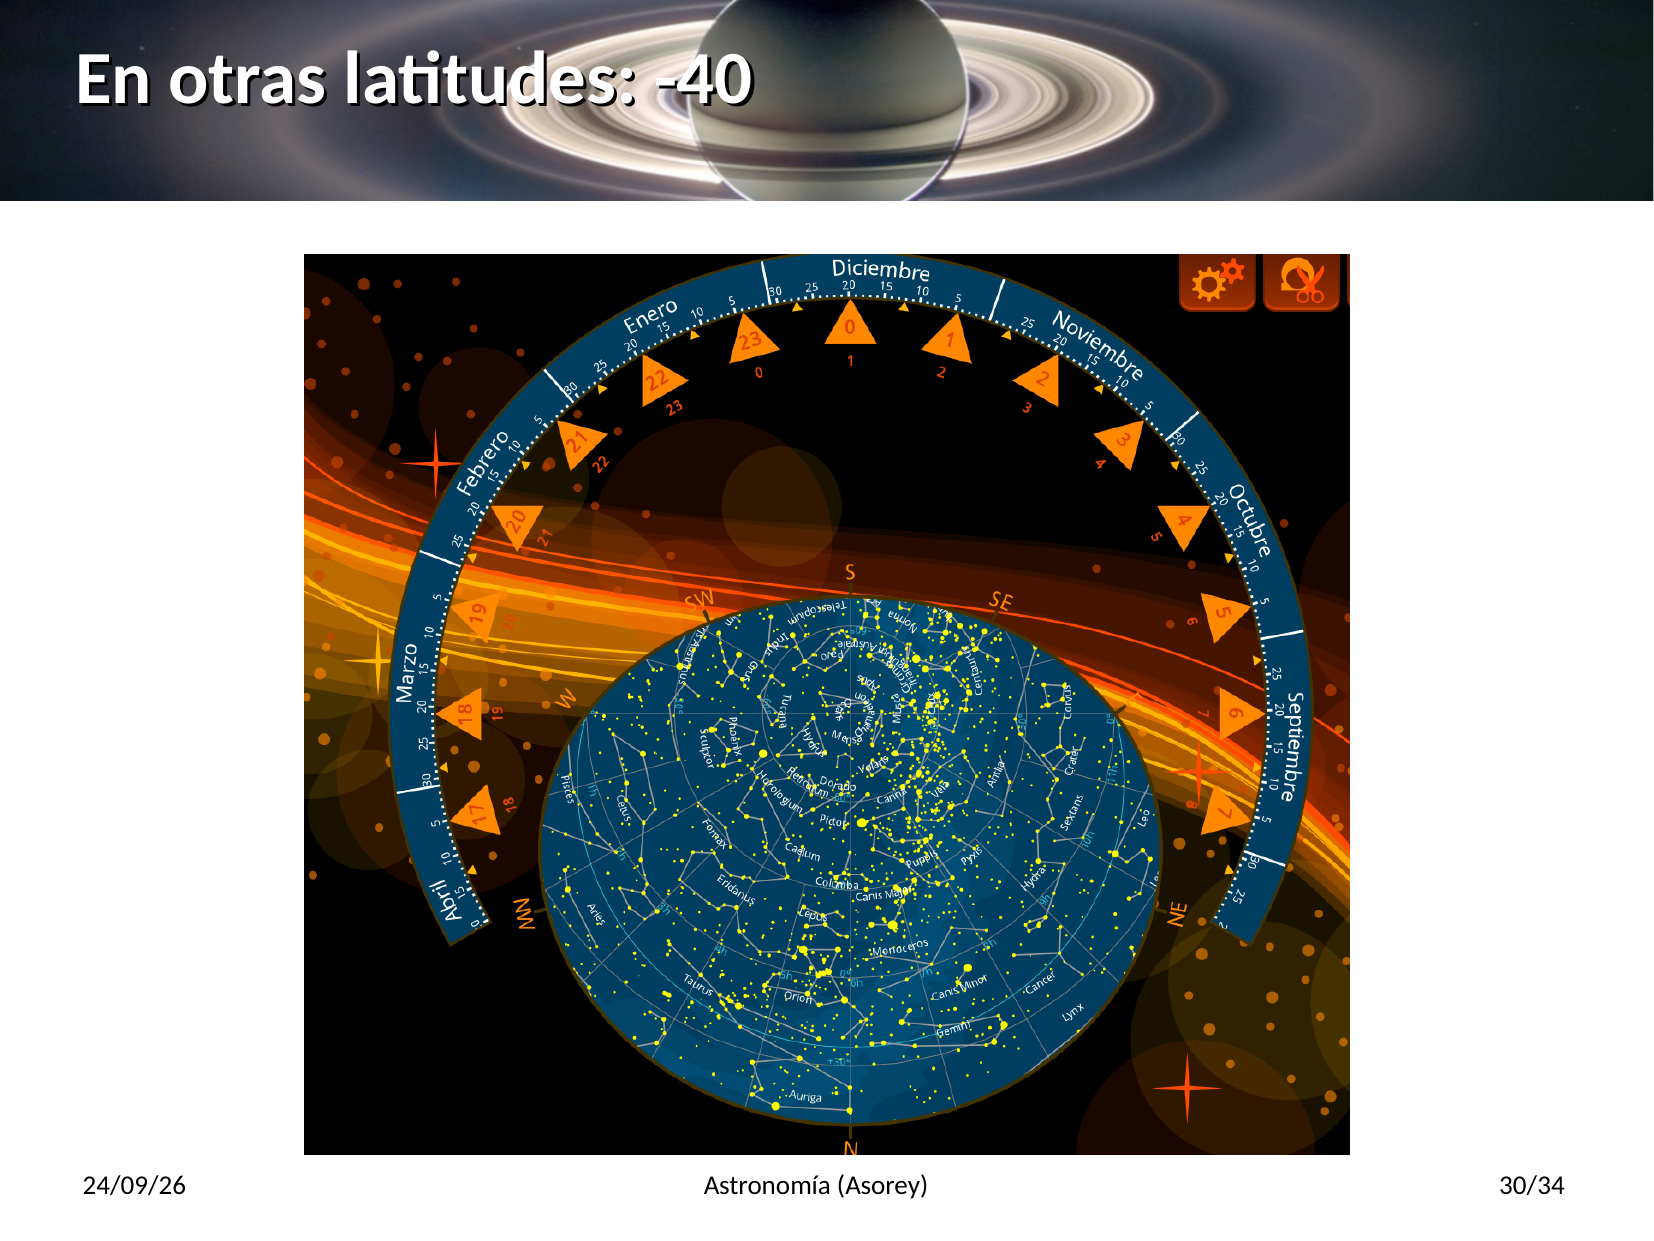

# En otras latitudes: -40
Astronomía (Asorey)
30